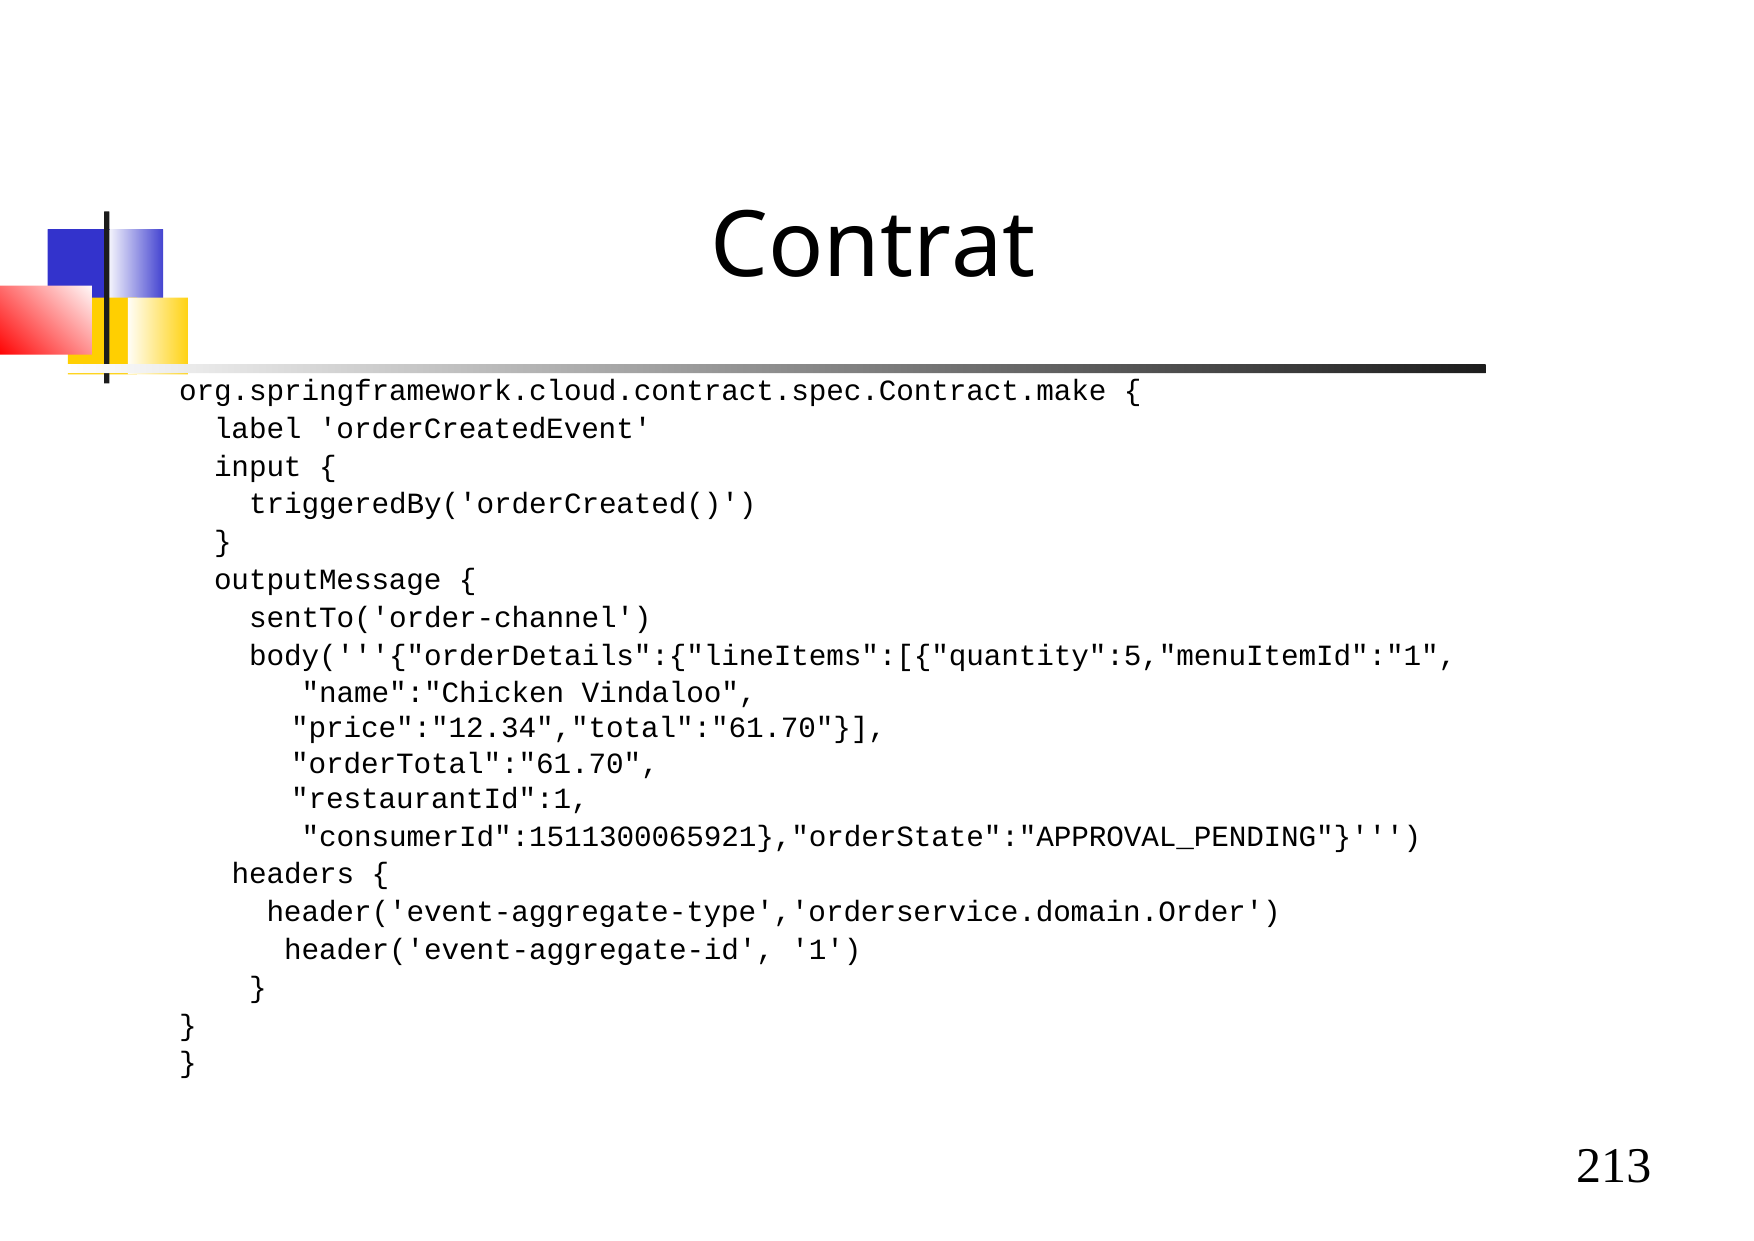

# Contrat
org.springframework.cloud.contract.spec.Contract.make {
 label 'orderCreatedEvent'
 input {
 triggeredBy('orderCreated()')
 }
 outputMessage {
 sentTo('order-channel')
 body('''{"orderDetails":{"lineItems":[{"quantity":5,"menuItemId":"1",
 "name":"Chicken Vindaloo",
 "price":"12.34","total":"61.70"}],
 "orderTotal":"61.70",
 "restaurantId":1,
 "consumerId":1511300065921},"orderState":"APPROVAL_PENDING"}''')
 headers {
 header('event-aggregate-type','orderservice.domain.Order')
 header('event-aggregate-id', '1')
 }
}
}